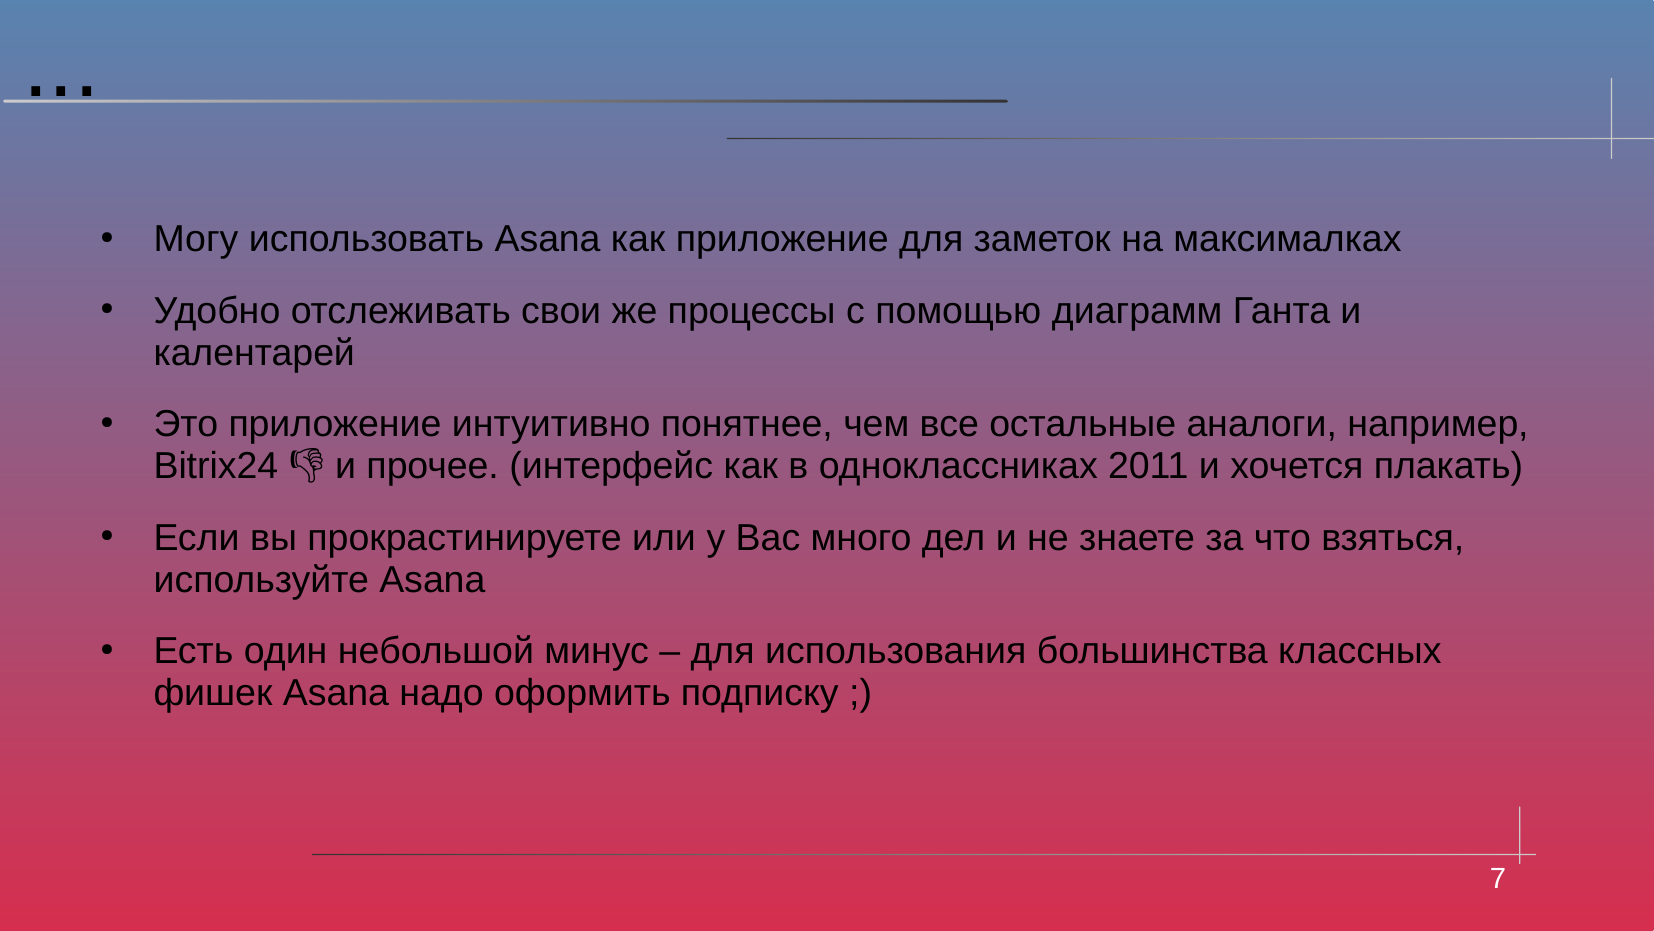

# ...
Могу использовать Asana как приложение для заметок на максималках
Удобно отслеживать свои же процессы с помощью диаграмм Ганта и калентарей
Это приложение интуитивно понятнее, чем все остальные аналоги, например, Bitrix24 👎 и прочее. (интерфейс как в одноклассниках 2011 и хочется плакать)
Если вы прокрастинируете или у Вас много дел и не знаете за что взяться, используйте Asana
Есть один небольшой минус – для использования большинства классных фишек Asana надо оформить подписку ;)
7